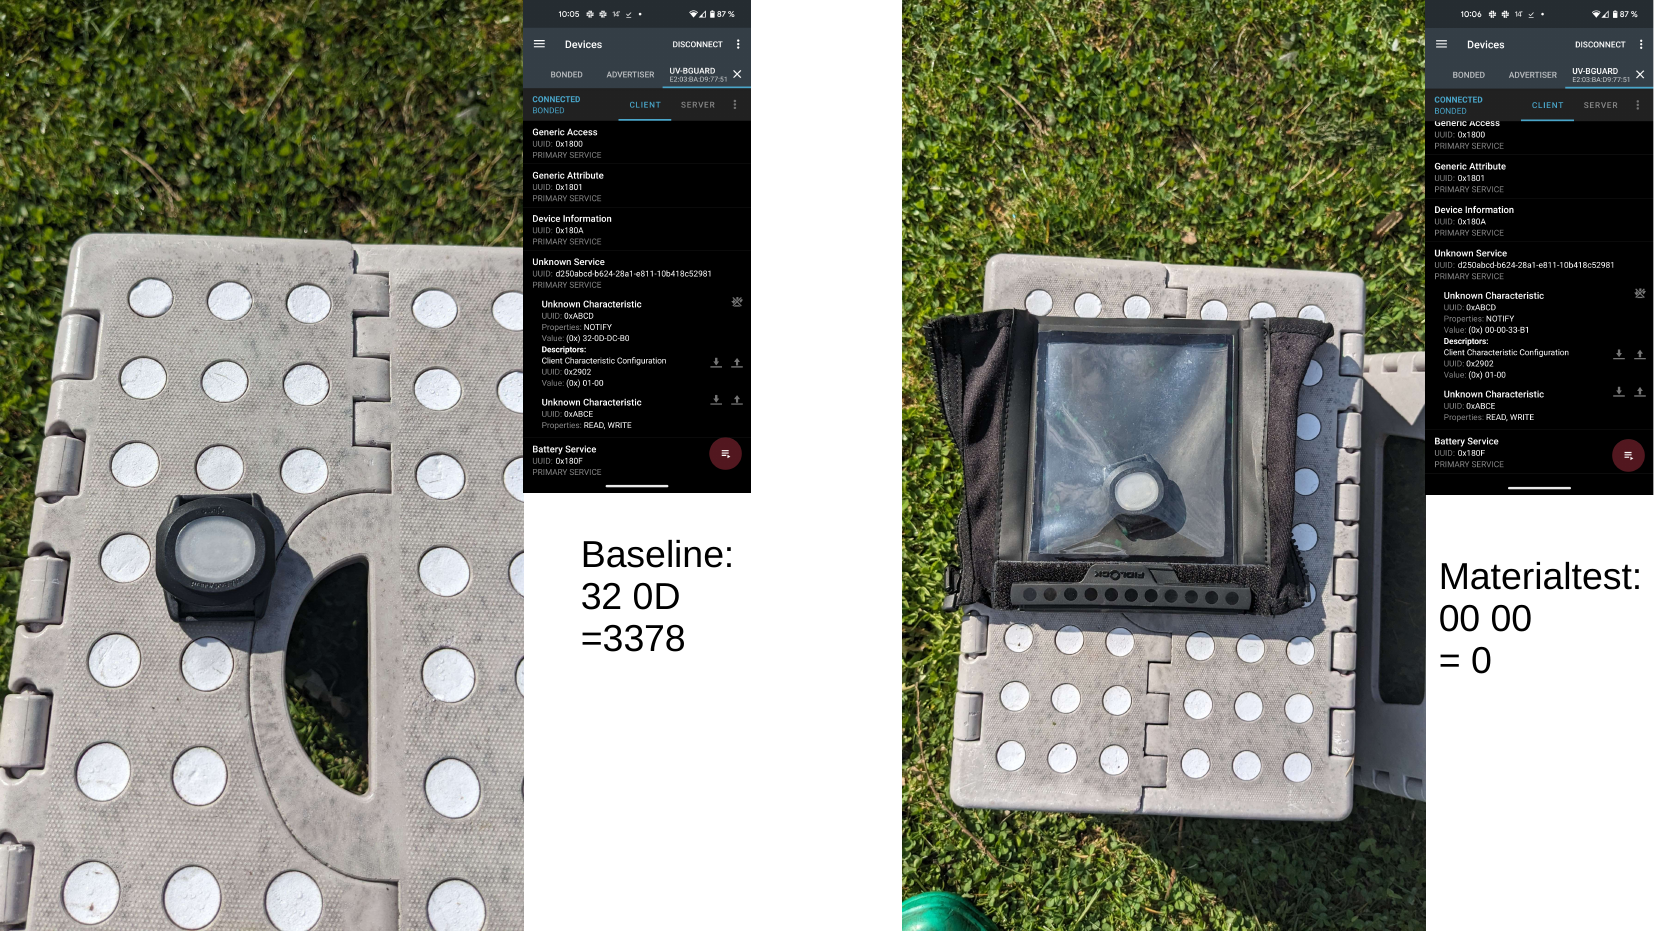

Baseline:
32 0D
=3378
Materialtest:
00 00
= 0